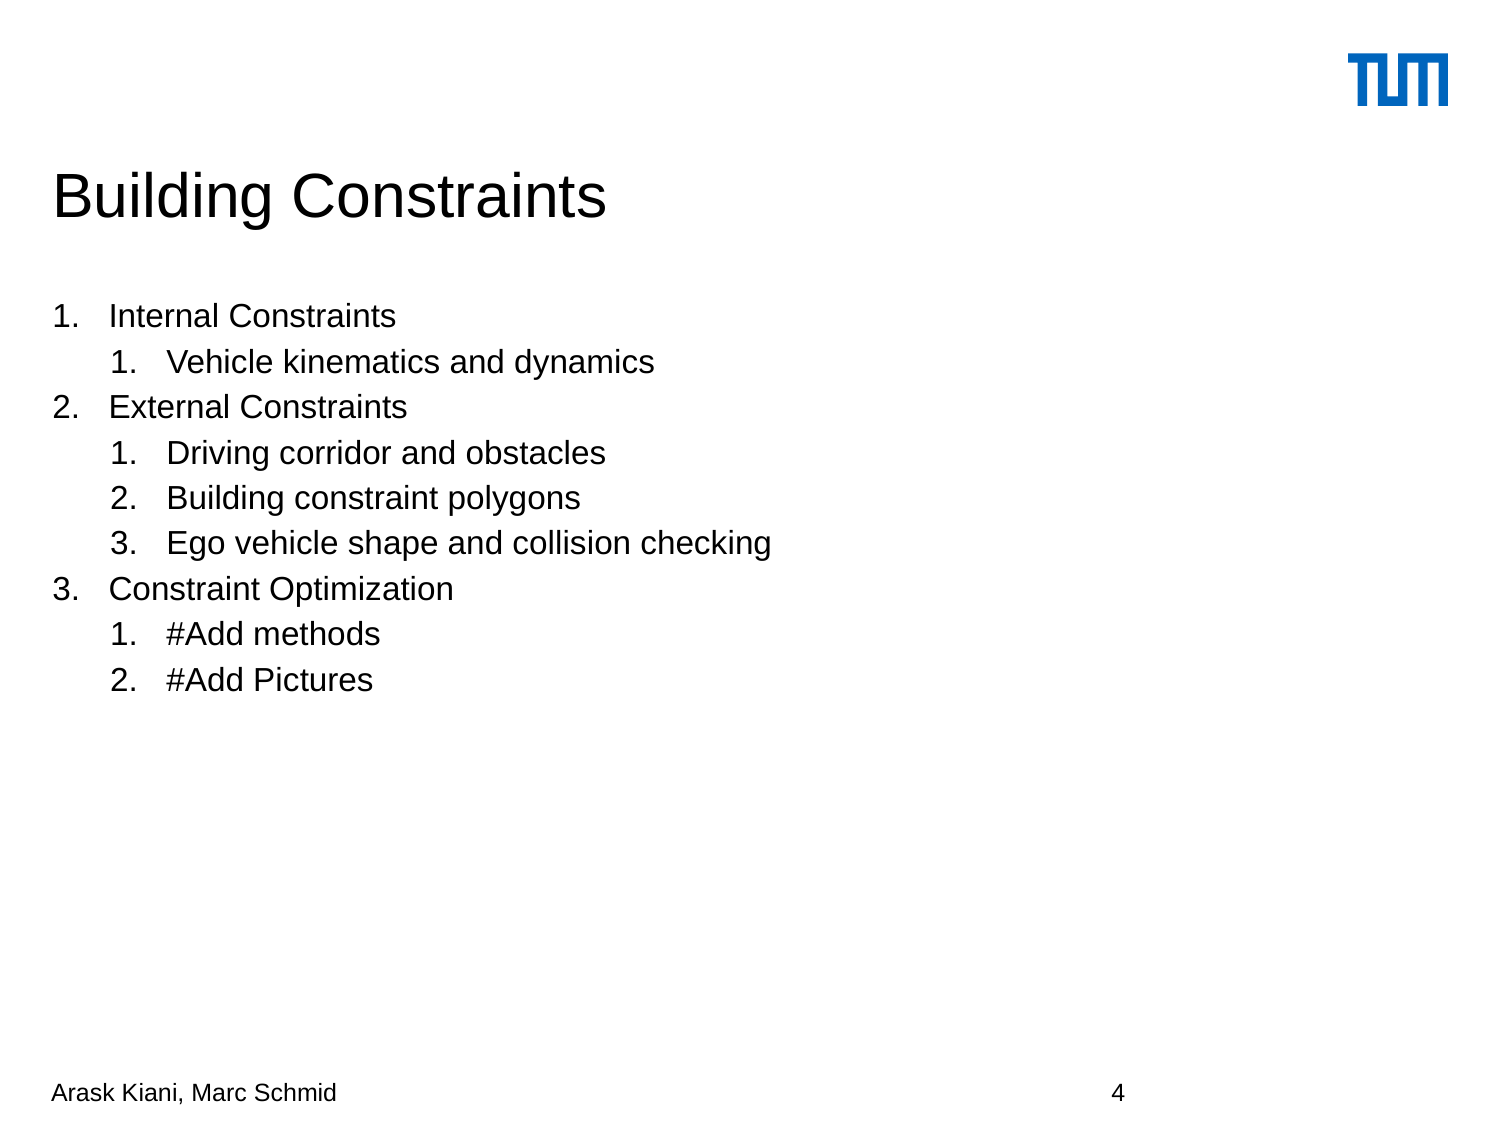

Building Constraints
# Internal Constraints
Vehicle kinematics and dynamics
External Constraints
Driving corridor and obstacles
Building constraint polygons
Ego vehicle shape and collision checking
Constraint Optimization
#Add methods
#Add Pictures
Arask Kiani, Marc Schmid